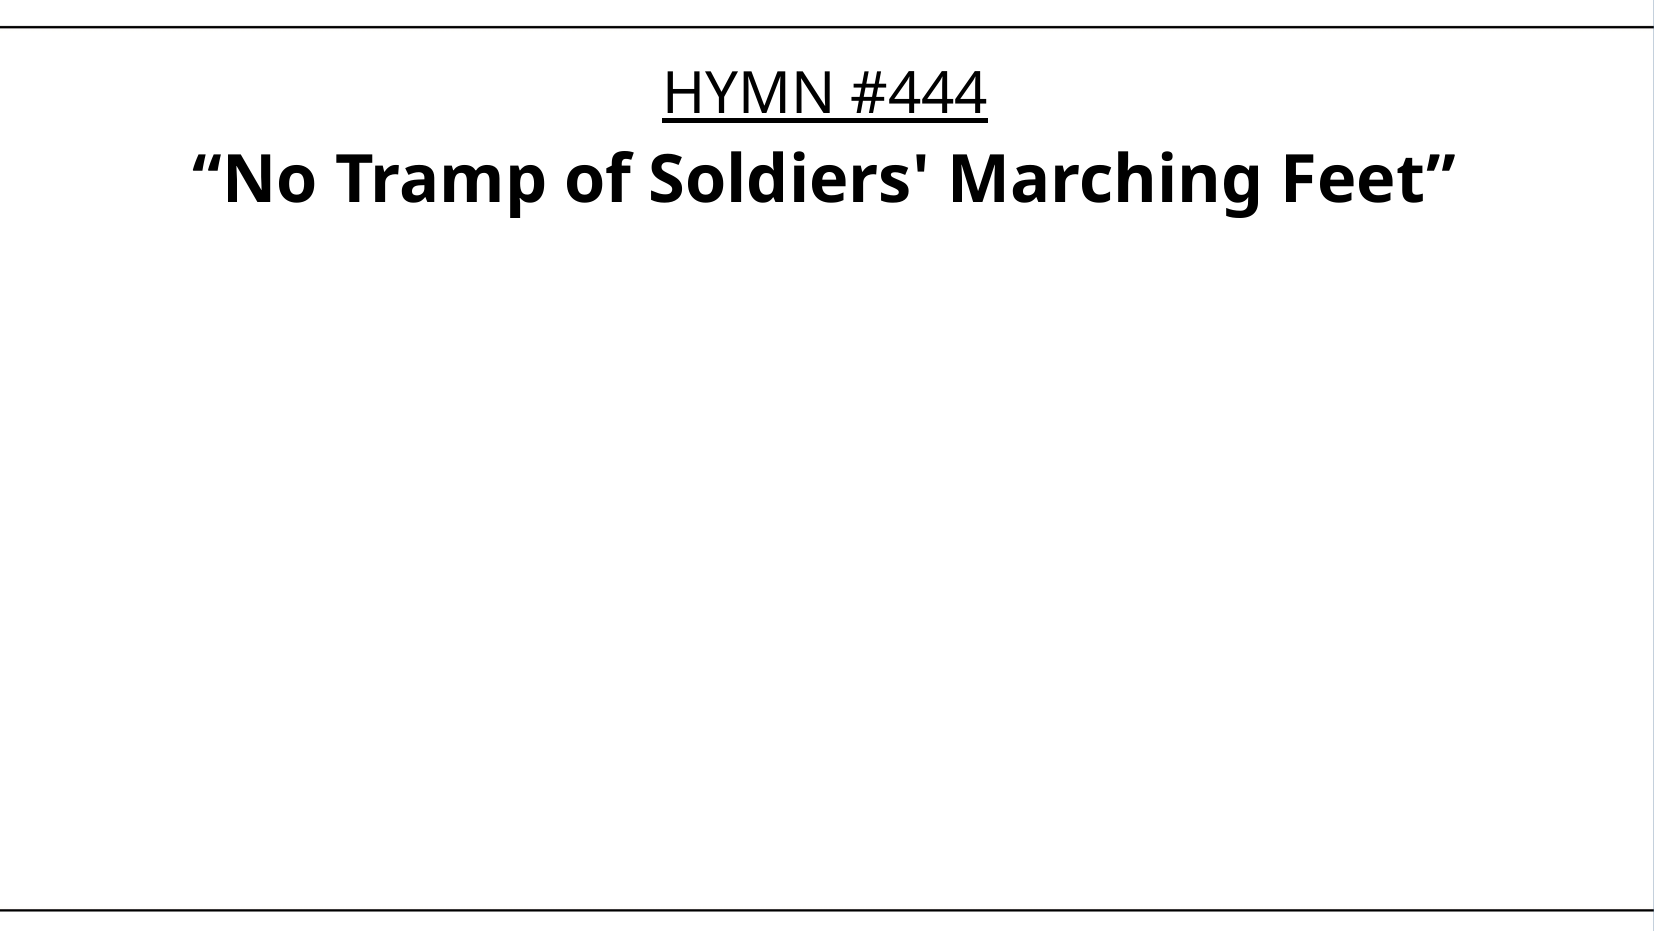

HYMN #444
“No Tramp of Soldiers' Marching Feet”